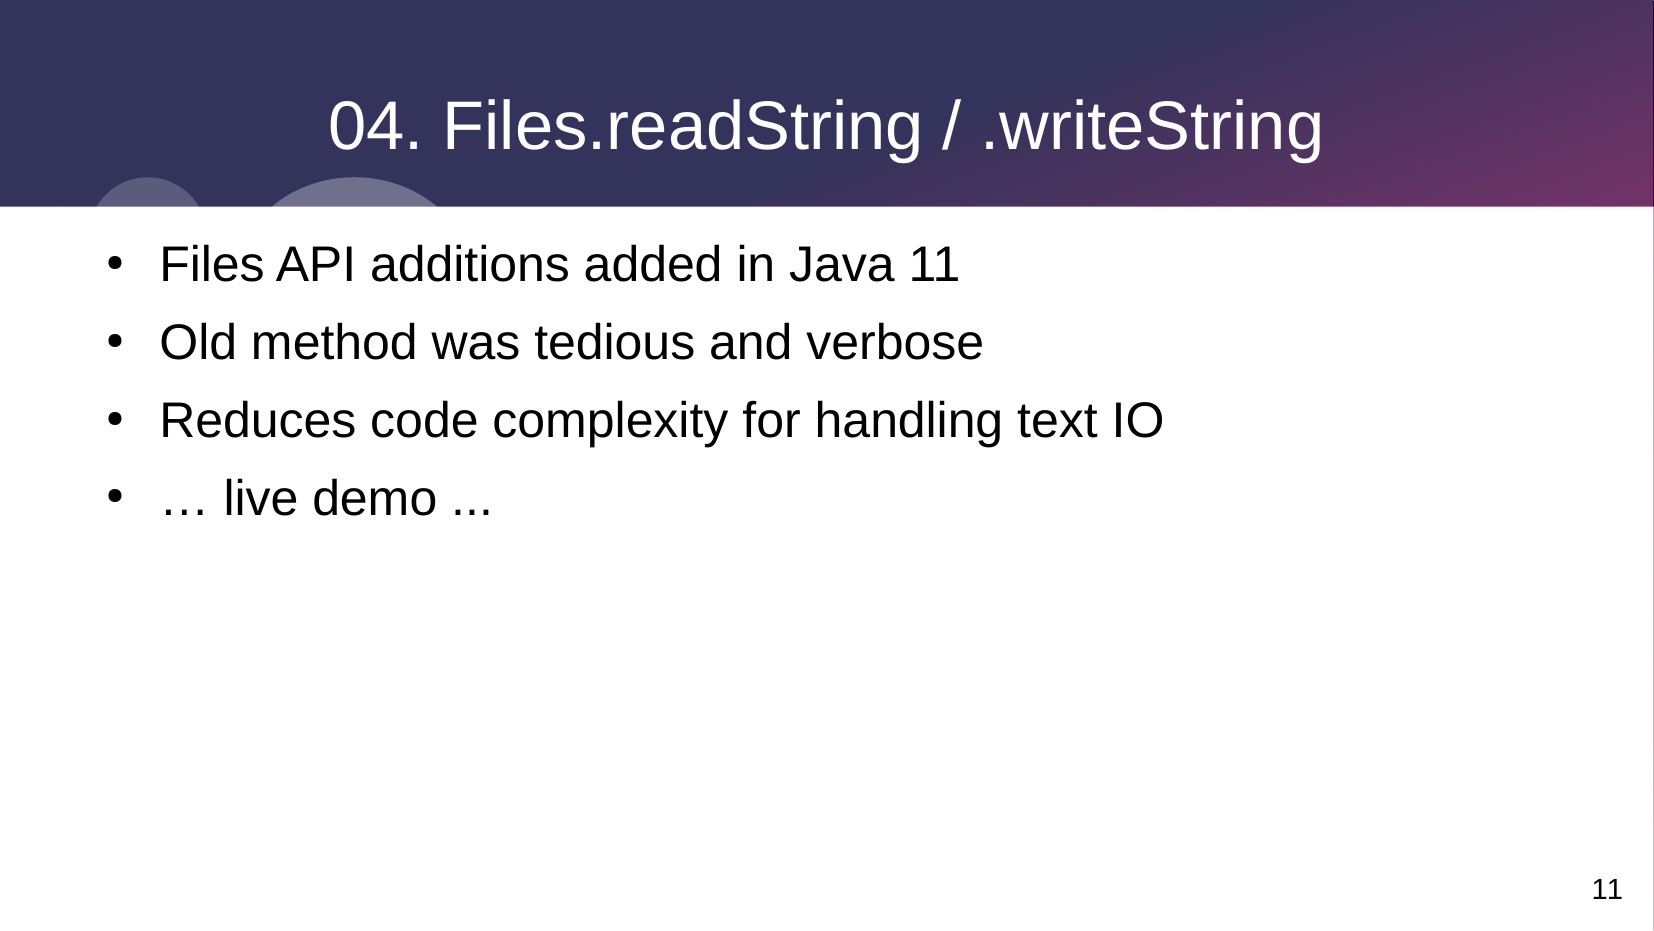

# 04. Files.readString / .writeString
Files API additions added in Java 11
Old method was tedious and verbose
Reduces code complexity for handling text IO
… live demo ...